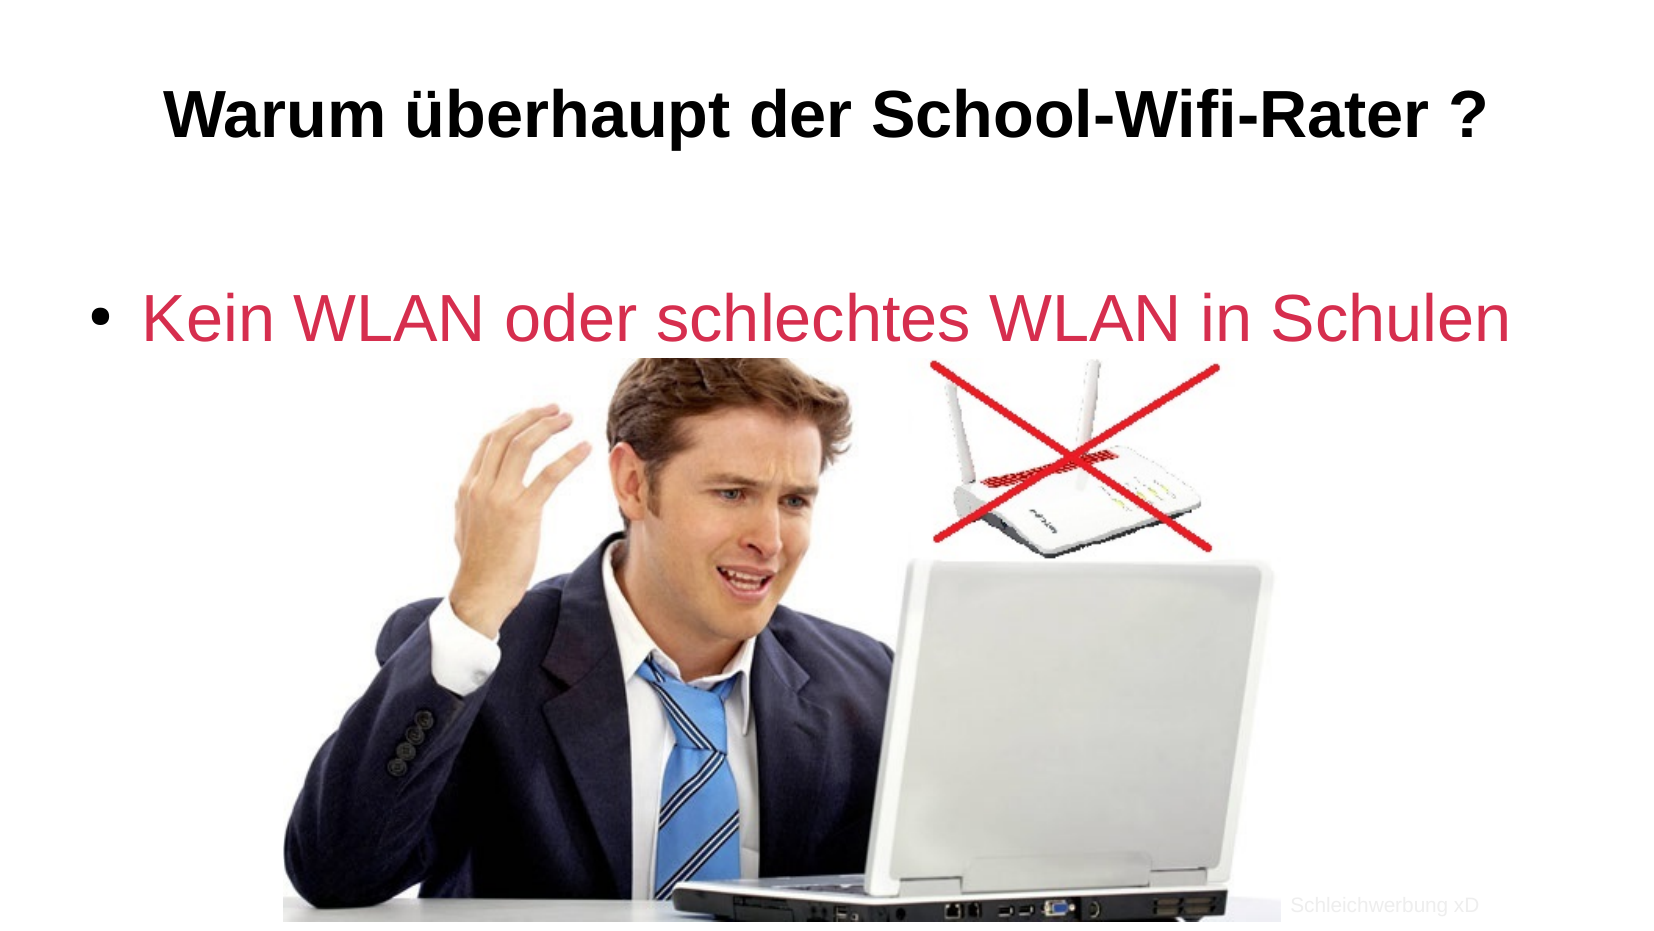

# Warum überhaupt der School-Wifi-Rater ?
Kein WLAN oder schlechtes WLAN in Schulen
Schleichwerbung xD